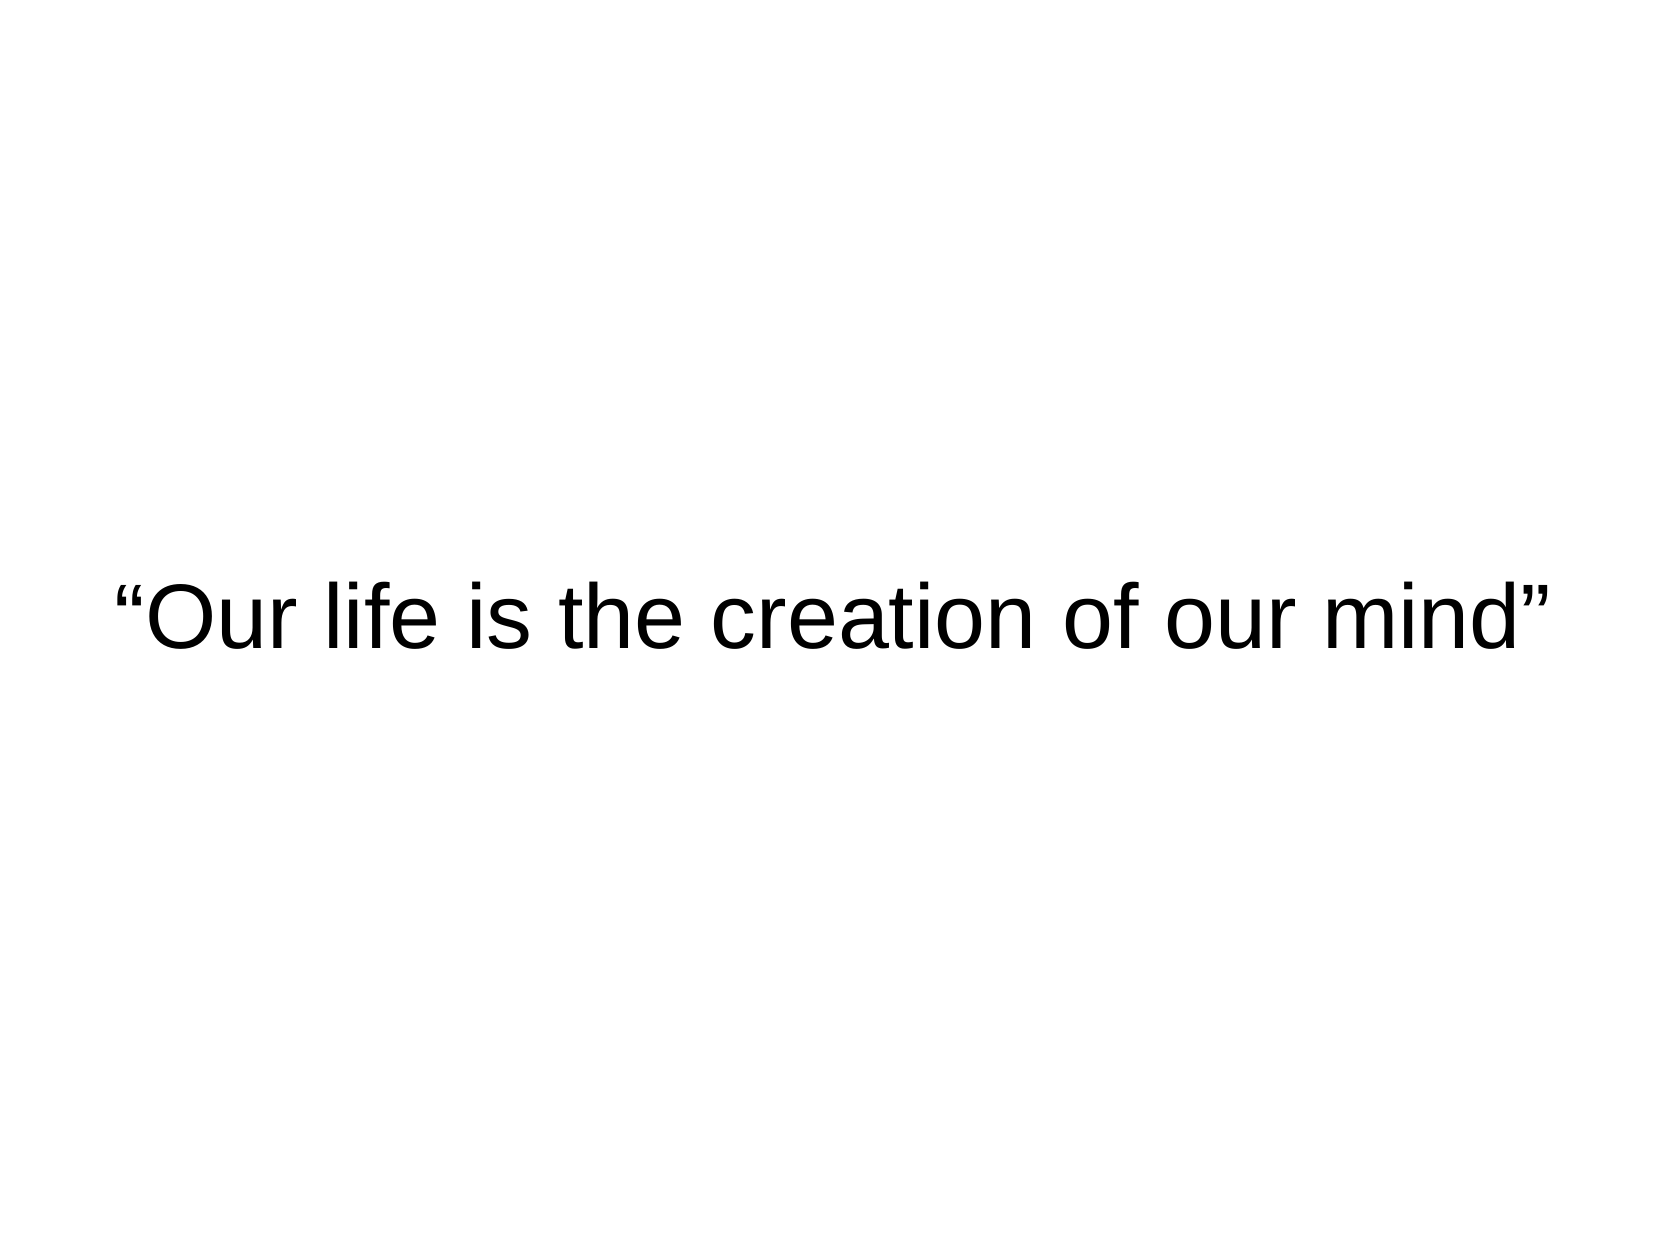

# “Our life is the creation of our mind”